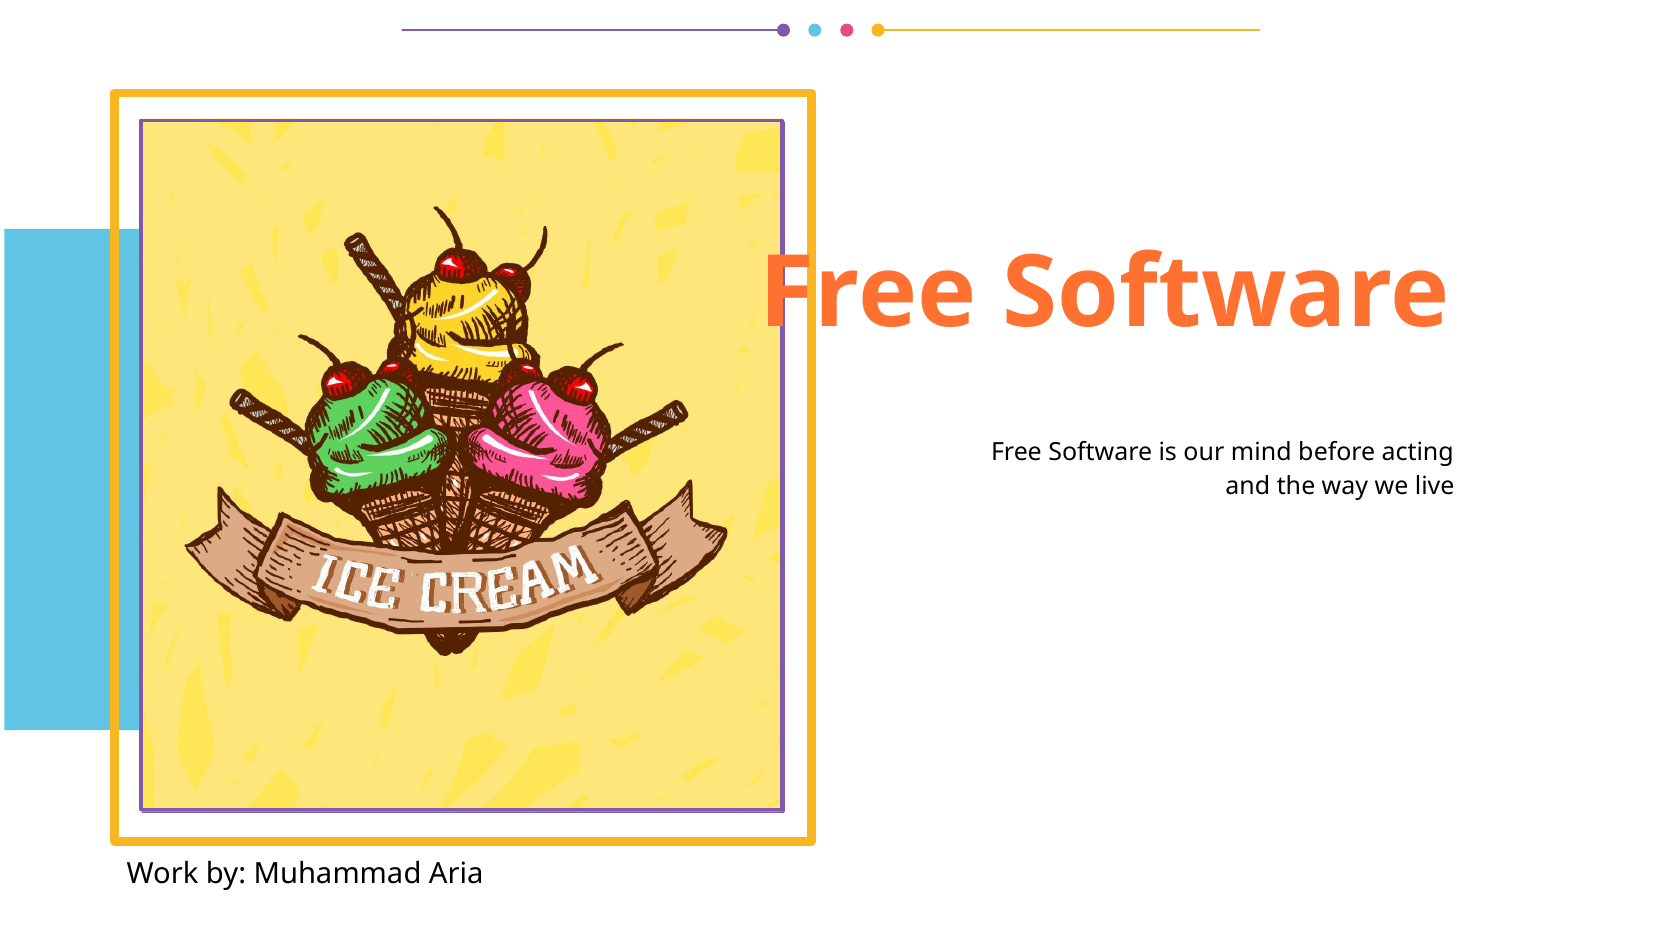

# Free Software
Free Software is our mind before acting and the way we live
Work by: Muhammad Aria